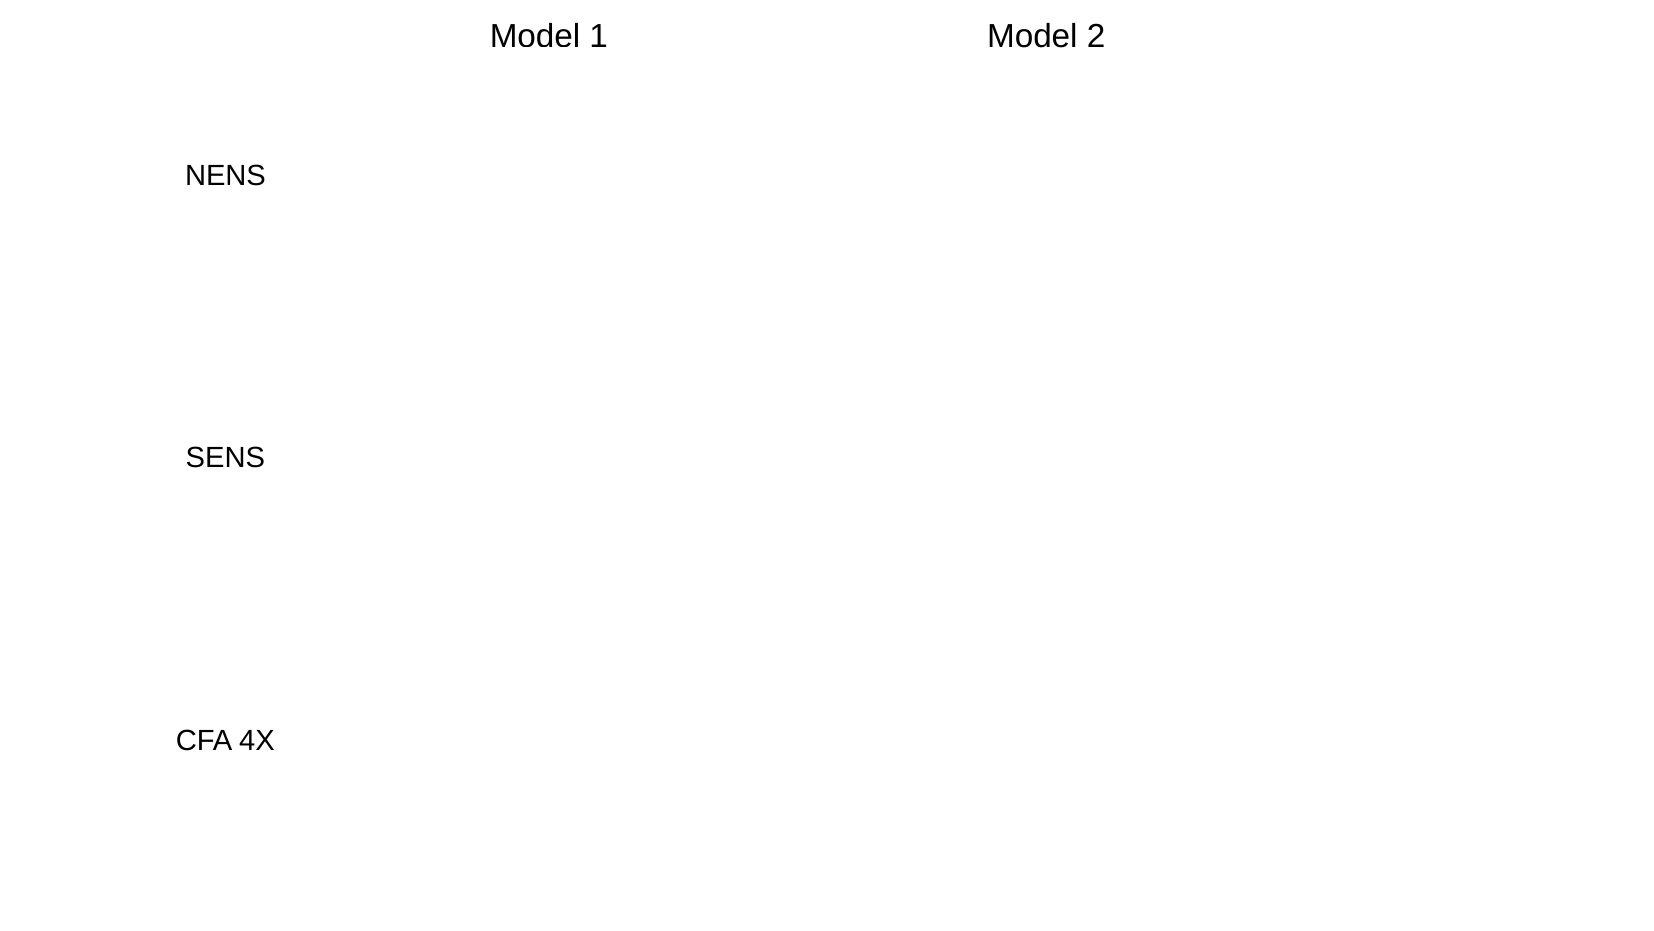

Model 1
Model 2
NENS
SENS
CFA 4X